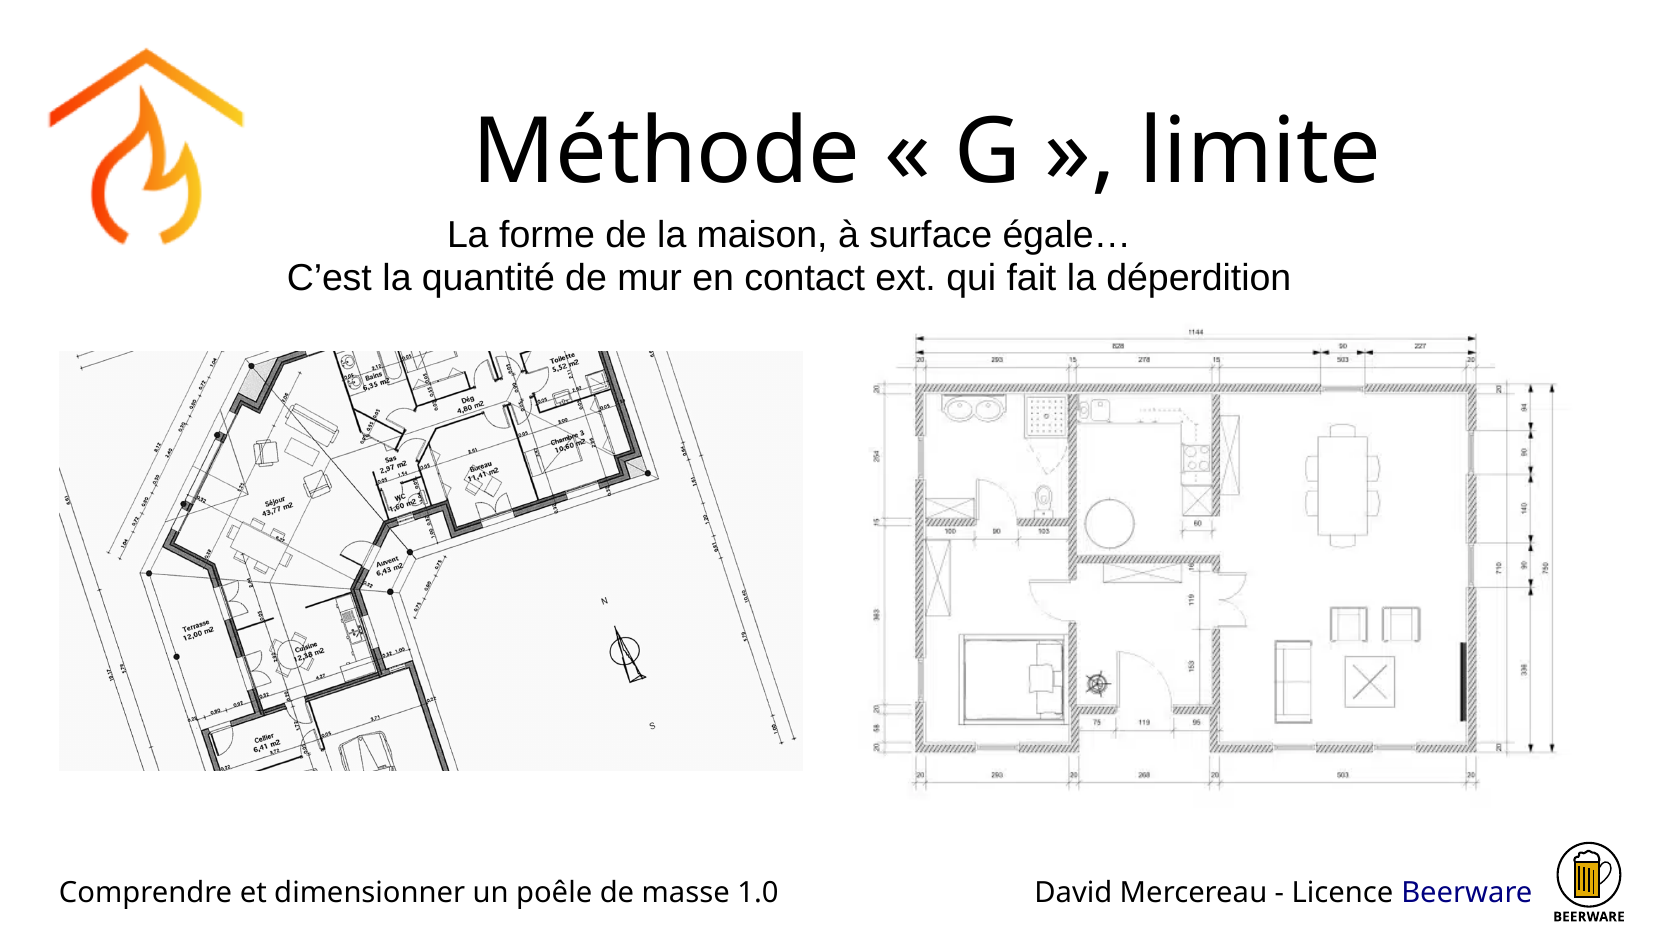

# Méthode « G », limite
La forme de la maison, à surface égale…
C’est la quantité de mur en contact ext. qui fait la déperdition
Comprendre et dimensionner un poêle de masse 1.0